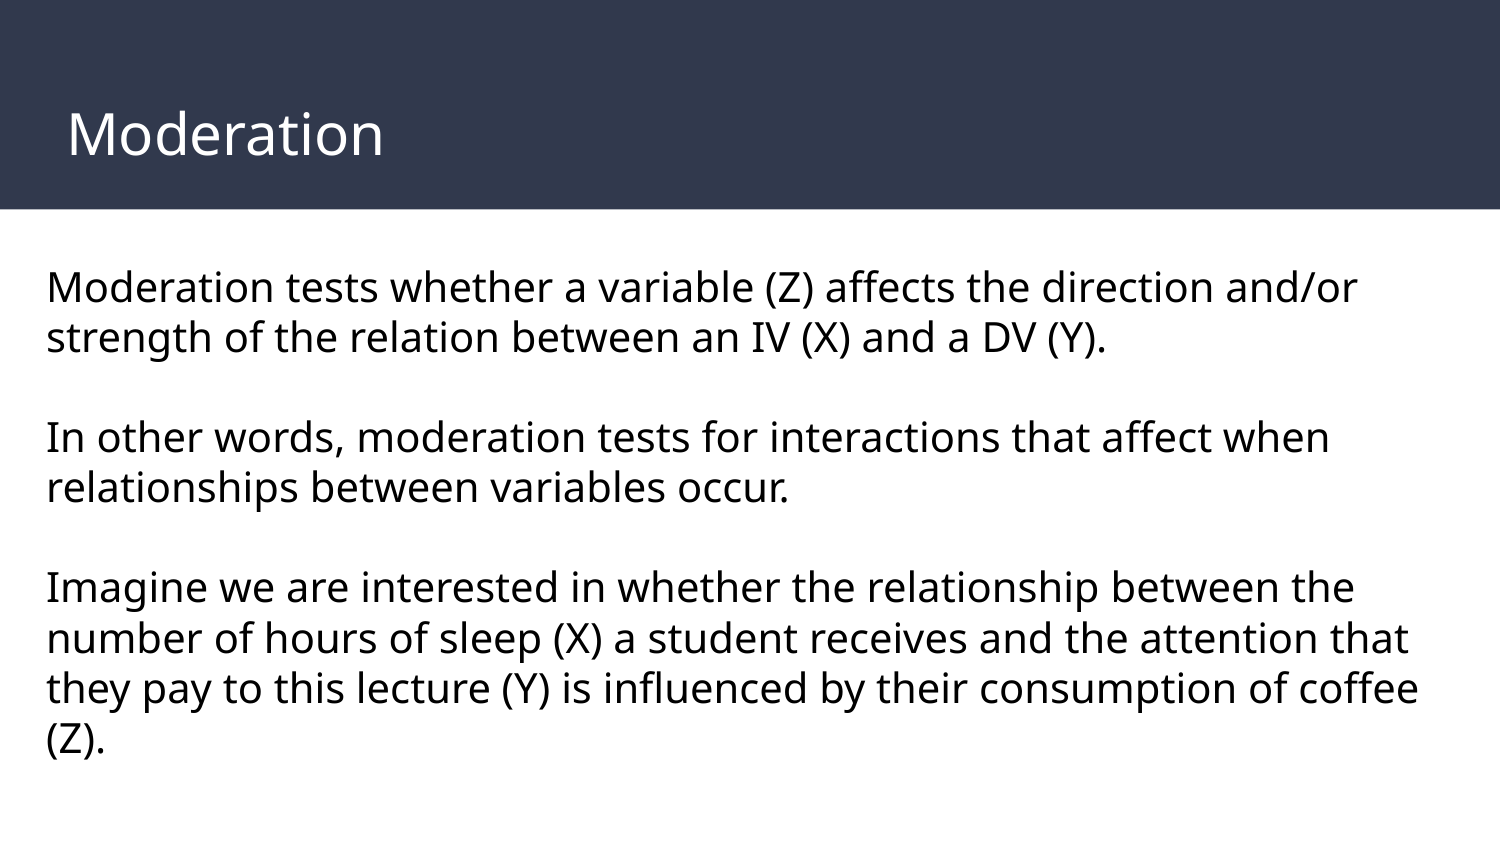

# Moderation
Moderation tests whether a variable (Z) affects the direction and/or strength of the relation between an IV (X) and a DV (Y).
In other words, moderation tests for interactions that affect when relationships between variables occur.
Imagine we are interested in whether the relationship between the number of hours of sleep (X) a student receives and the attention that they pay to this lecture (Y) is influenced by their consumption of coffee (Z).